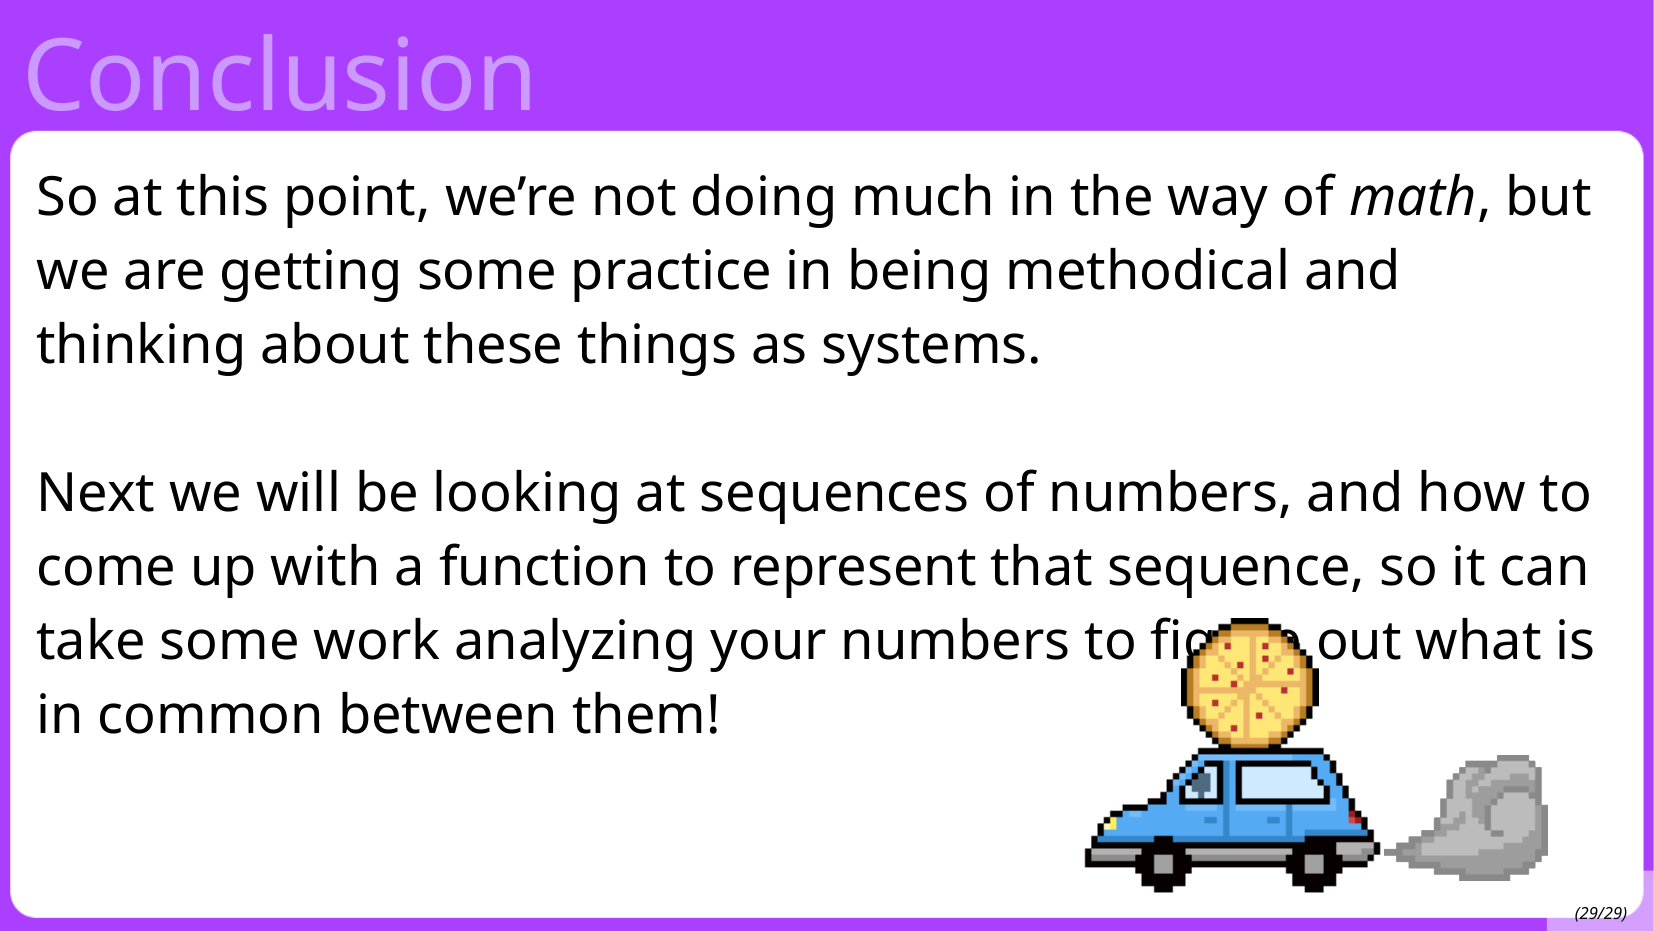

# Conclusion
So at this point, we’re not doing much in the way of math, but we are getting some practice in being methodical and thinking about these things as systems.
Next we will be looking at sequences of numbers, and how to come up with a function to represent that sequence, so it can take some work analyzing your numbers to figure out what is in common between them!